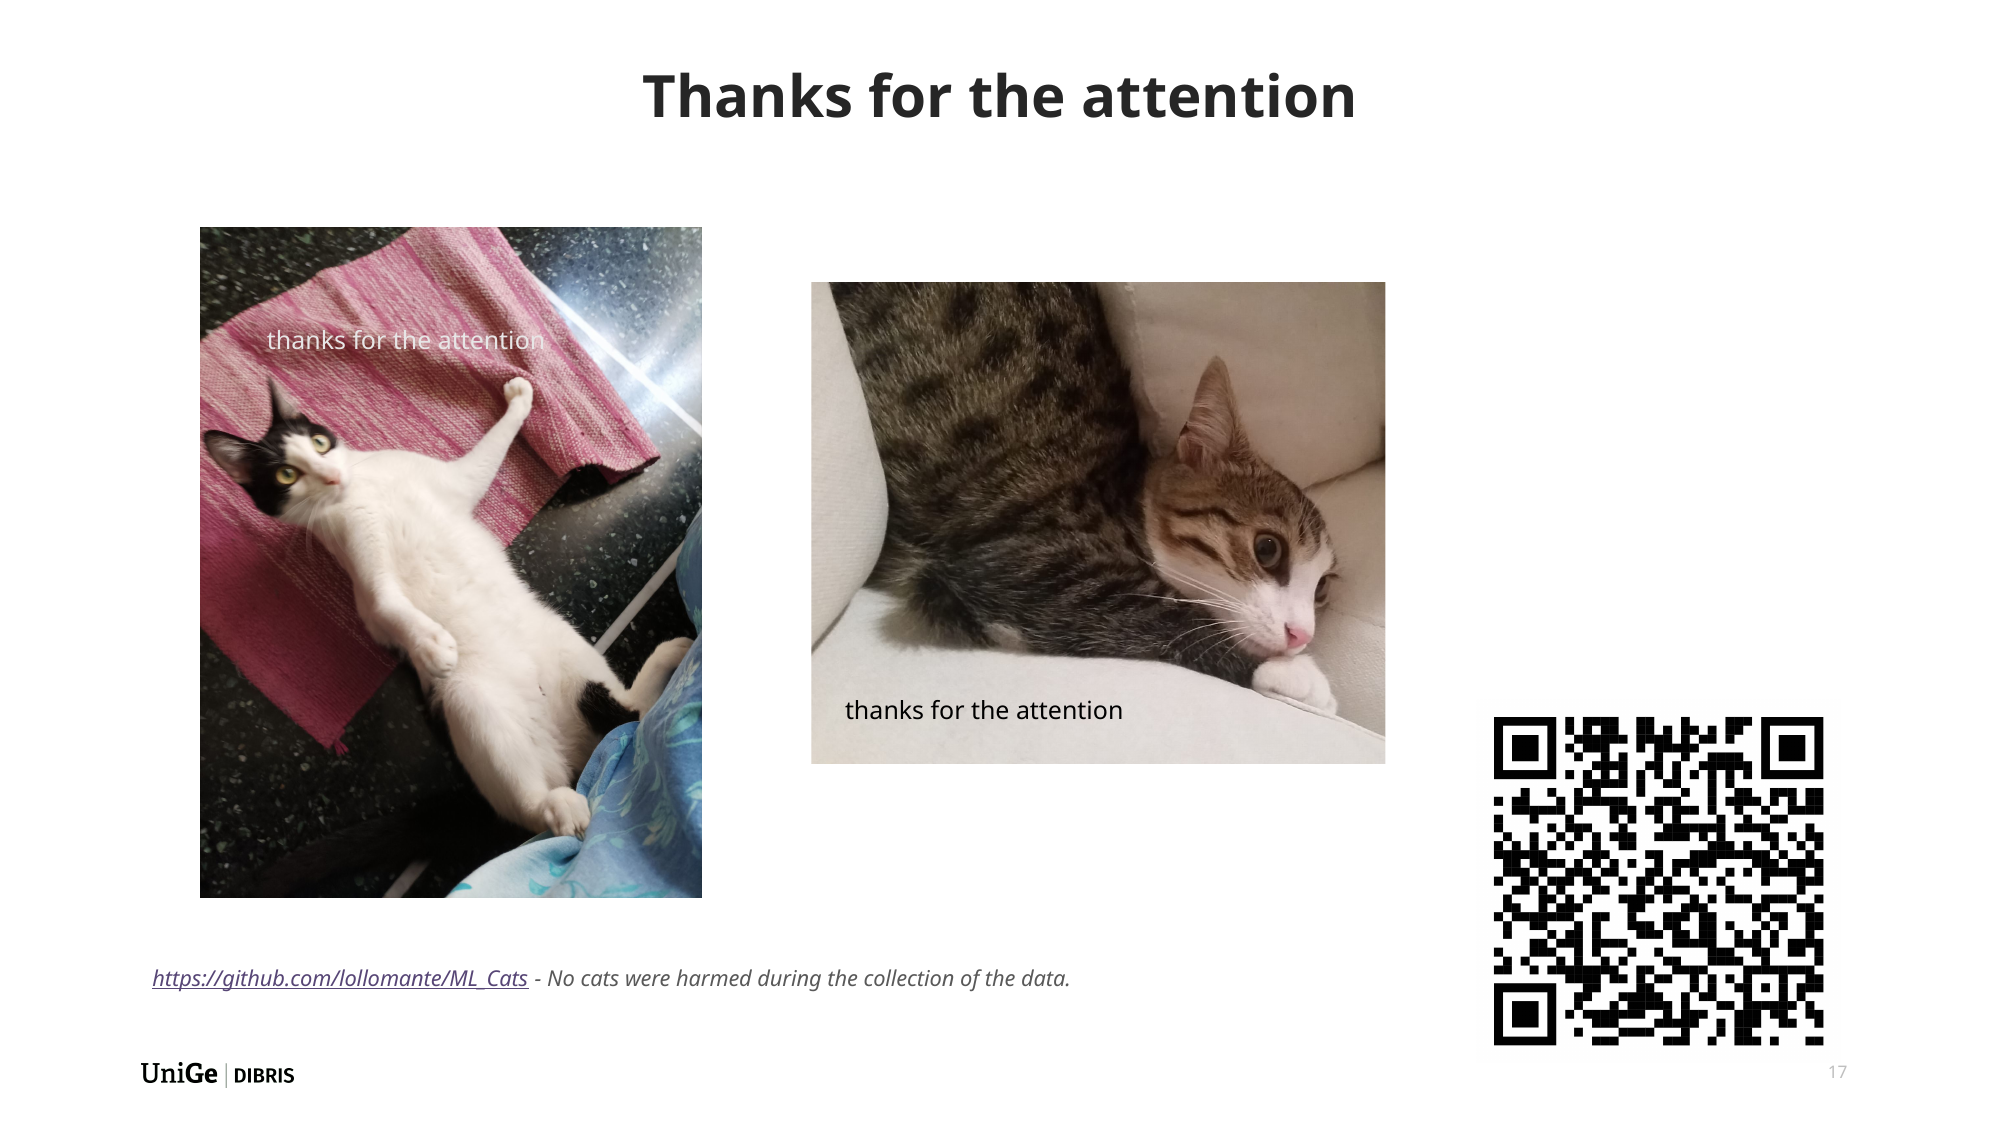

# Thanks for the attention
thanks for the attention
thanks for the attention
https://github.com/lollomante/ML_Cats - No cats were harmed during the collection of the data.